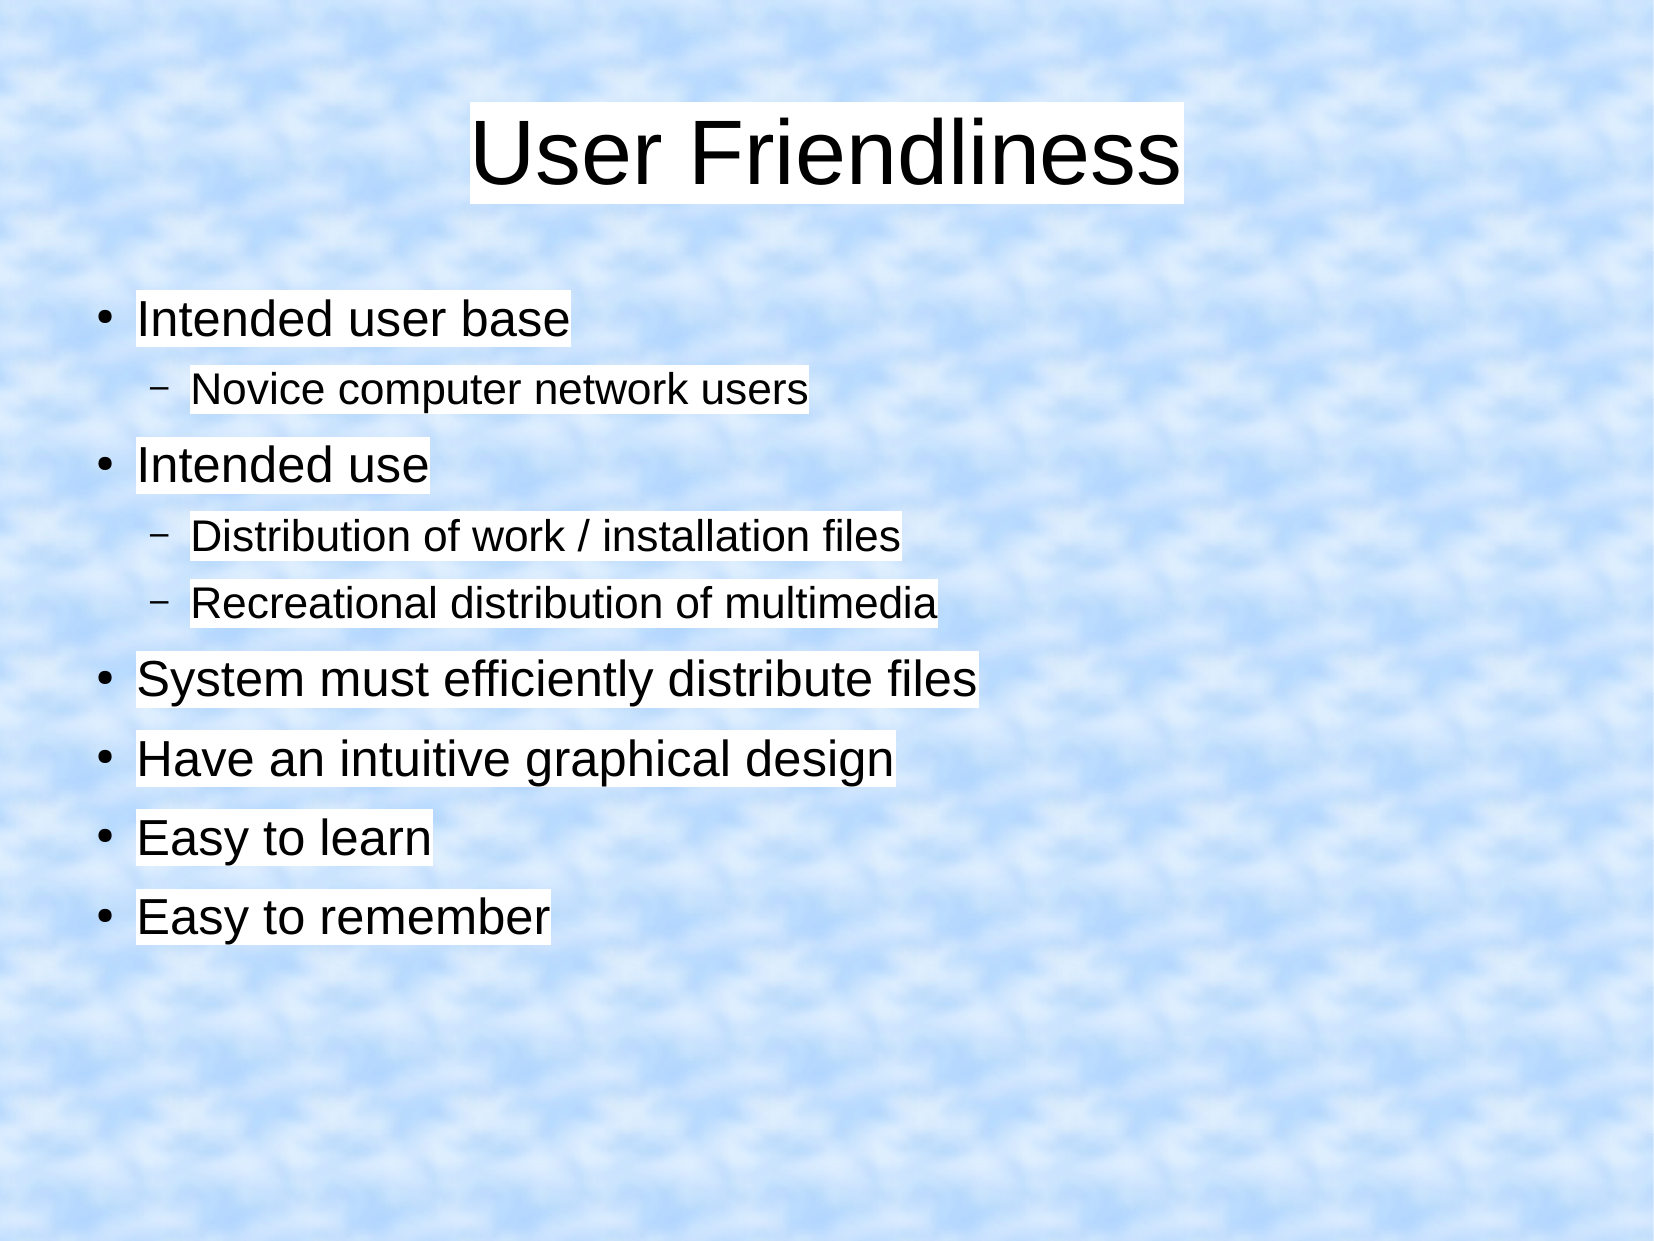

# User Friendliness
Intended user base
Novice computer network users
Intended use
Distribution of work / installation files
Recreational distribution of multimedia
System must efficiently distribute files
Have an intuitive graphical design
Easy to learn
Easy to remember